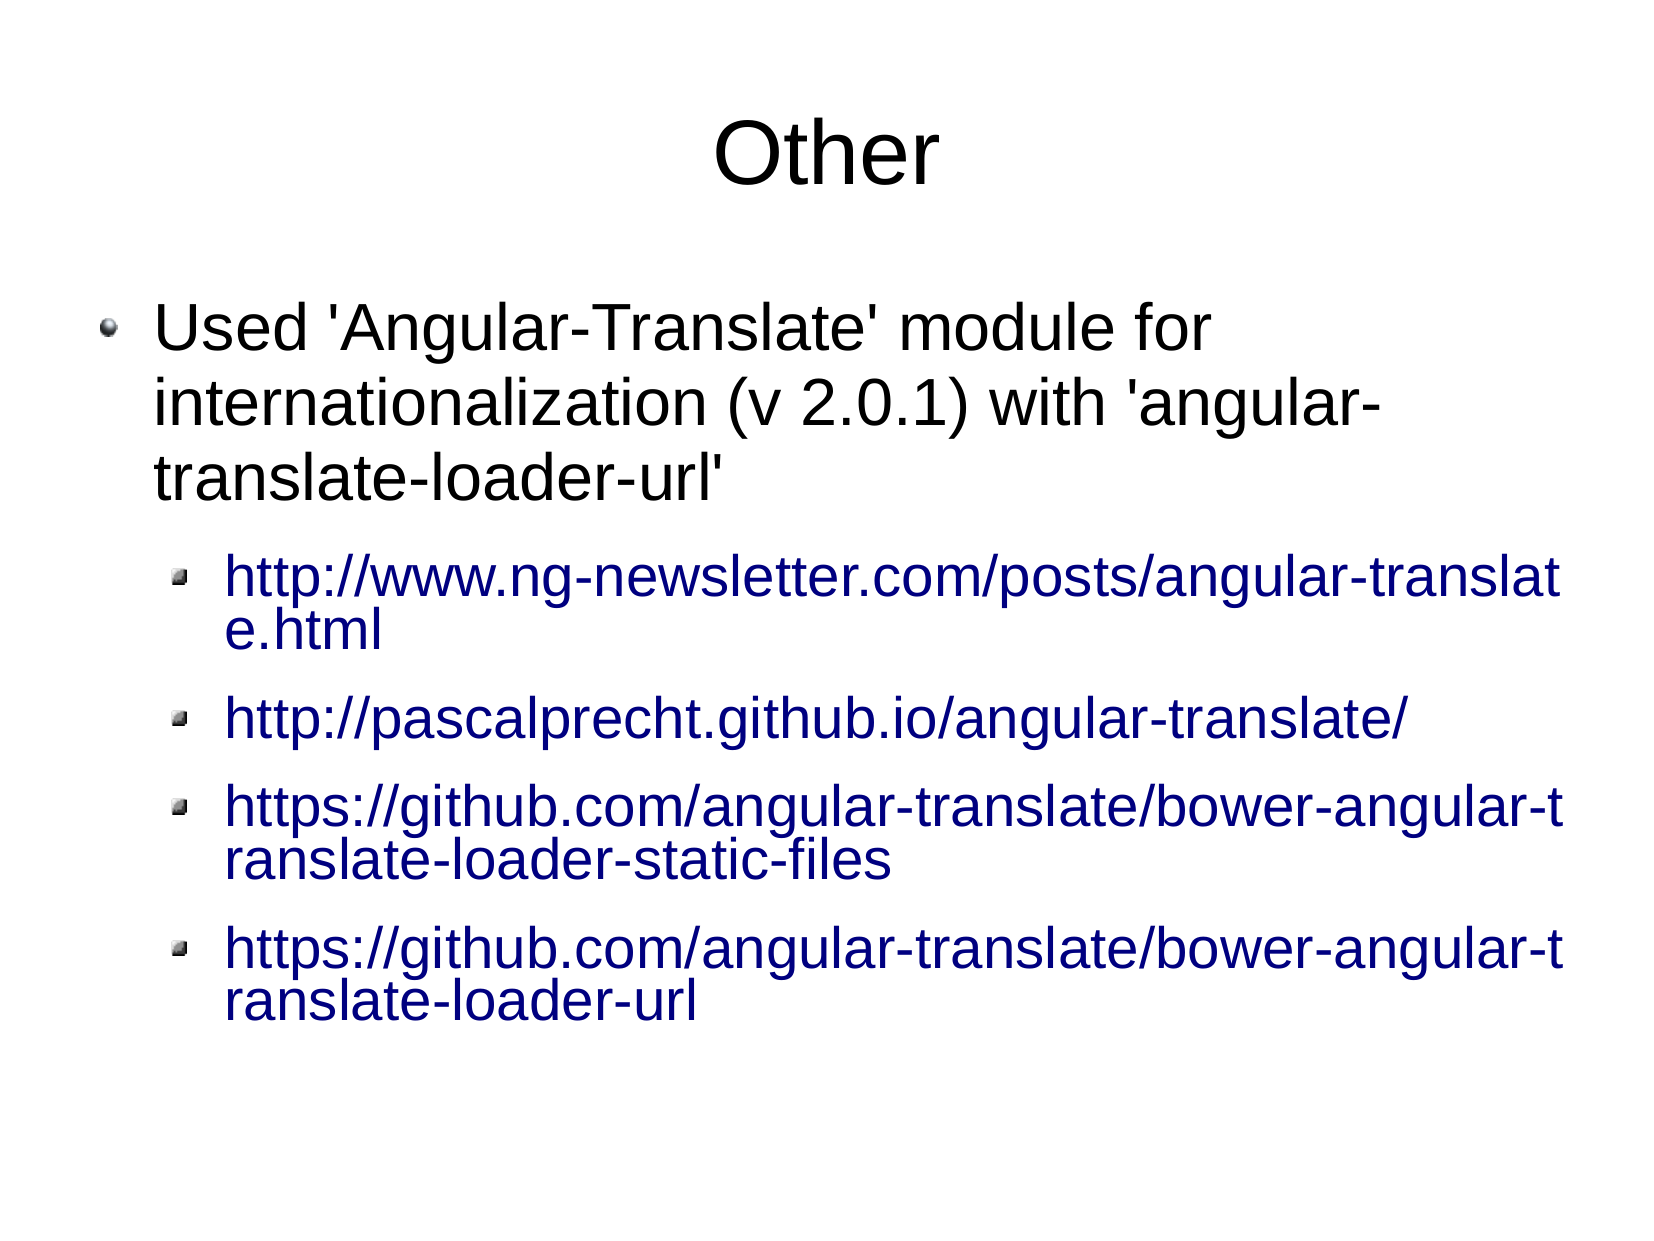

# Other
Used 'Angular-Translate' module for internationalization (v 2.0.1) with 'angular-translate-loader-url'
http://www.ng-newsletter.com/posts/angular-translate.html
http://pascalprecht.github.io/angular-translate/
https://github.com/angular-translate/bower-angular-translate-loader-static-files
https://github.com/angular-translate/bower-angular-translate-loader-url